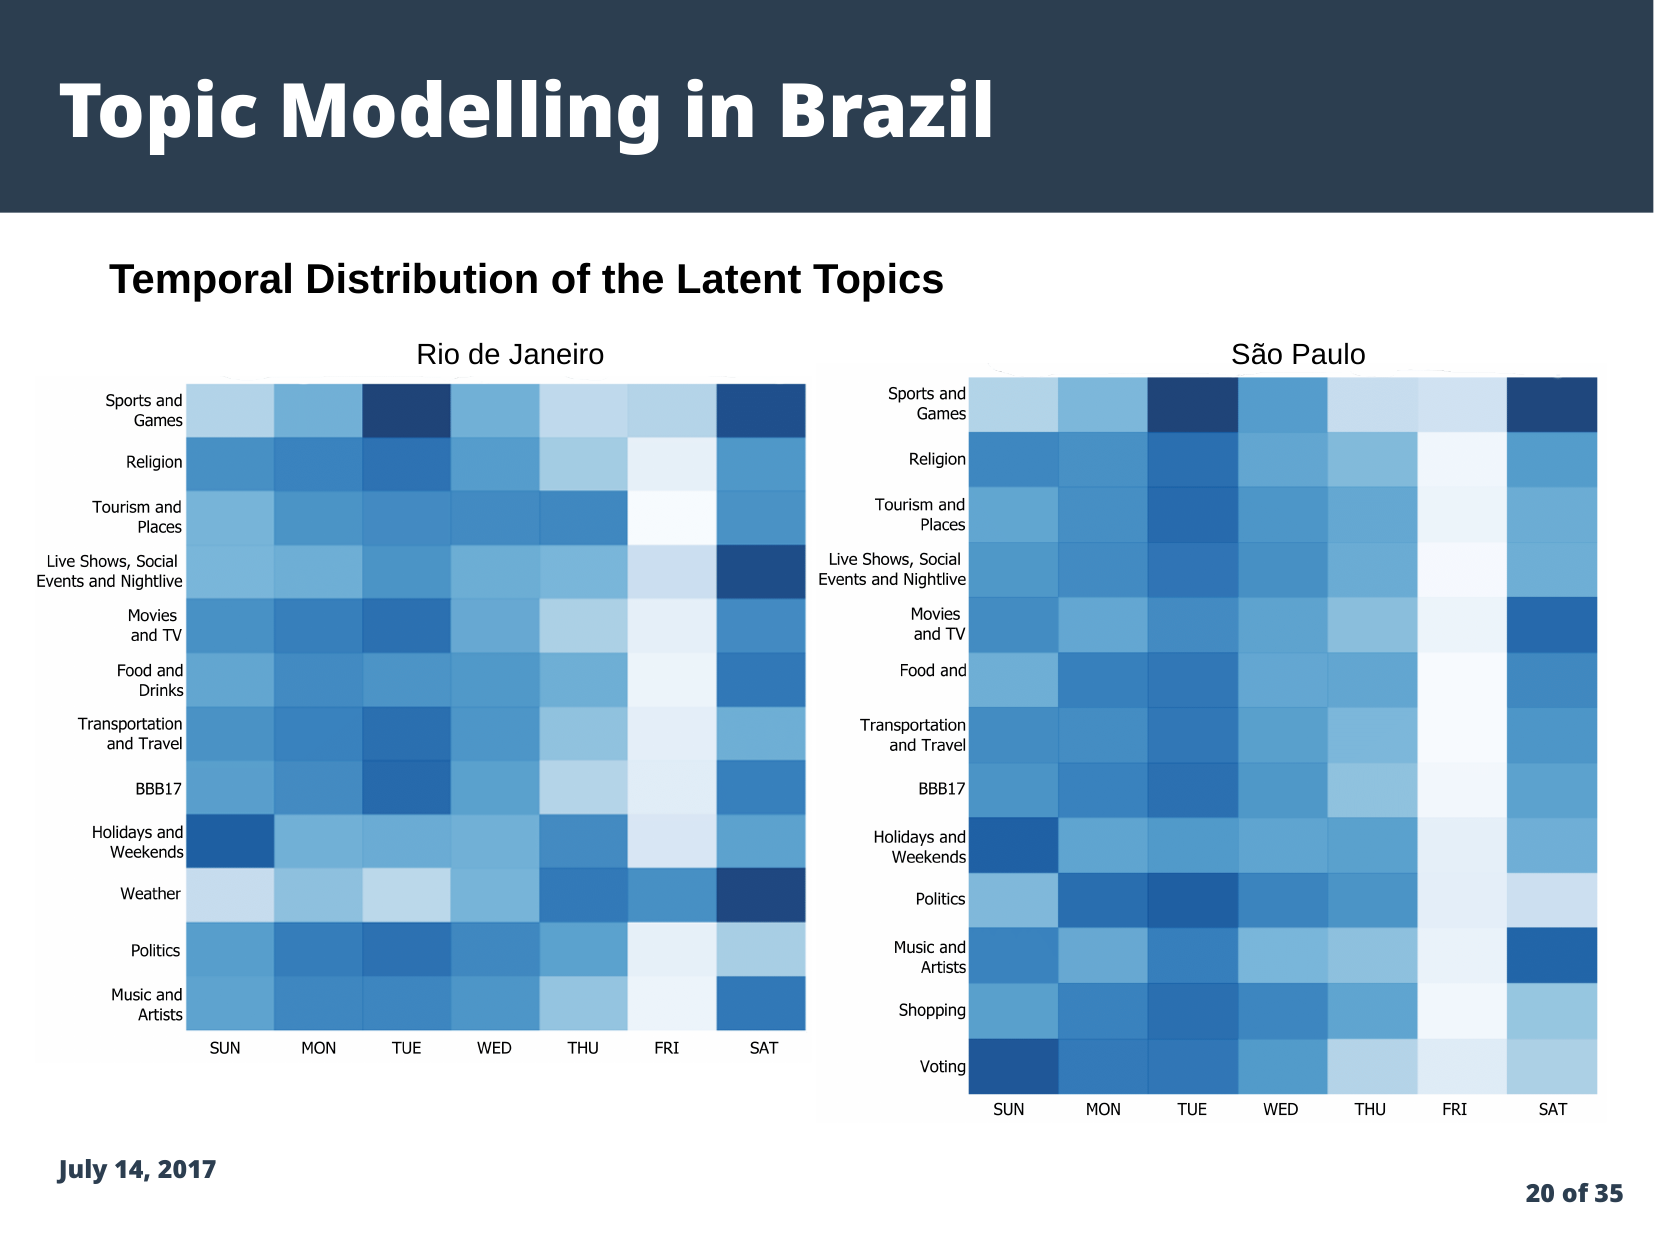

# Topic Modelling in Brazil
Temporal Distribution of the Latent Topics
São Paulo
Rio de Janeiro
July 14, 2017
20